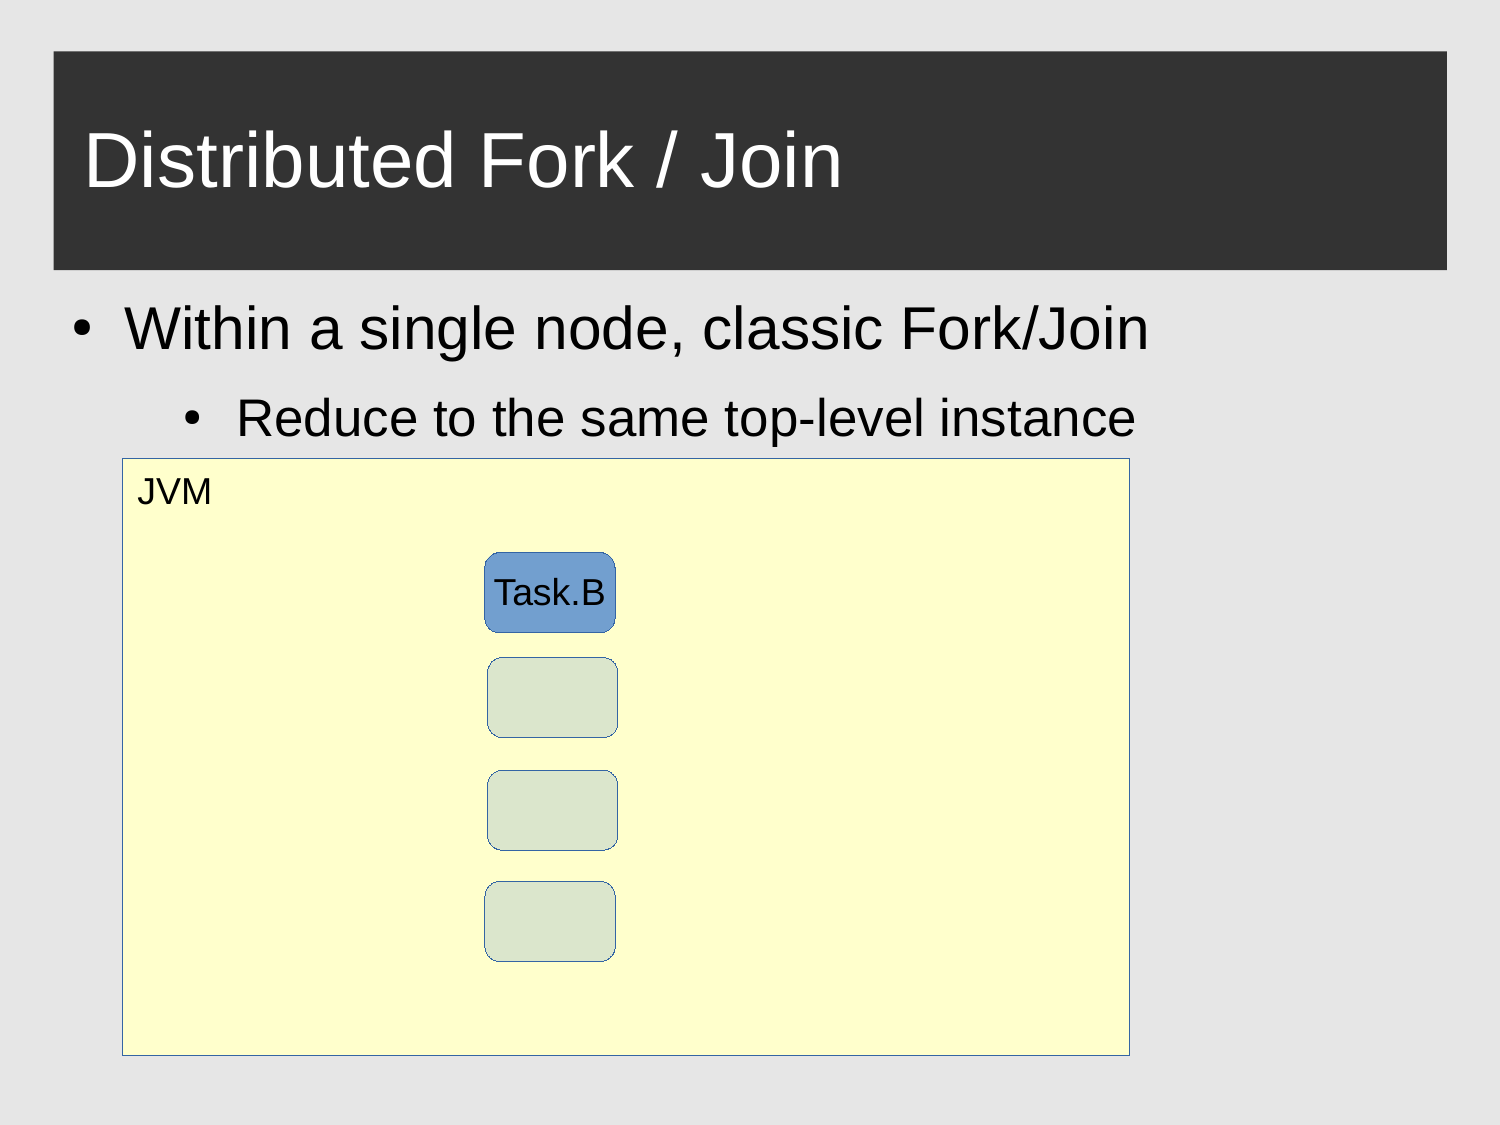

# Distributed Fork / Join
Within a single node, classic Fork/Join
Reduce to the same top-level instance
JVM
Task.B